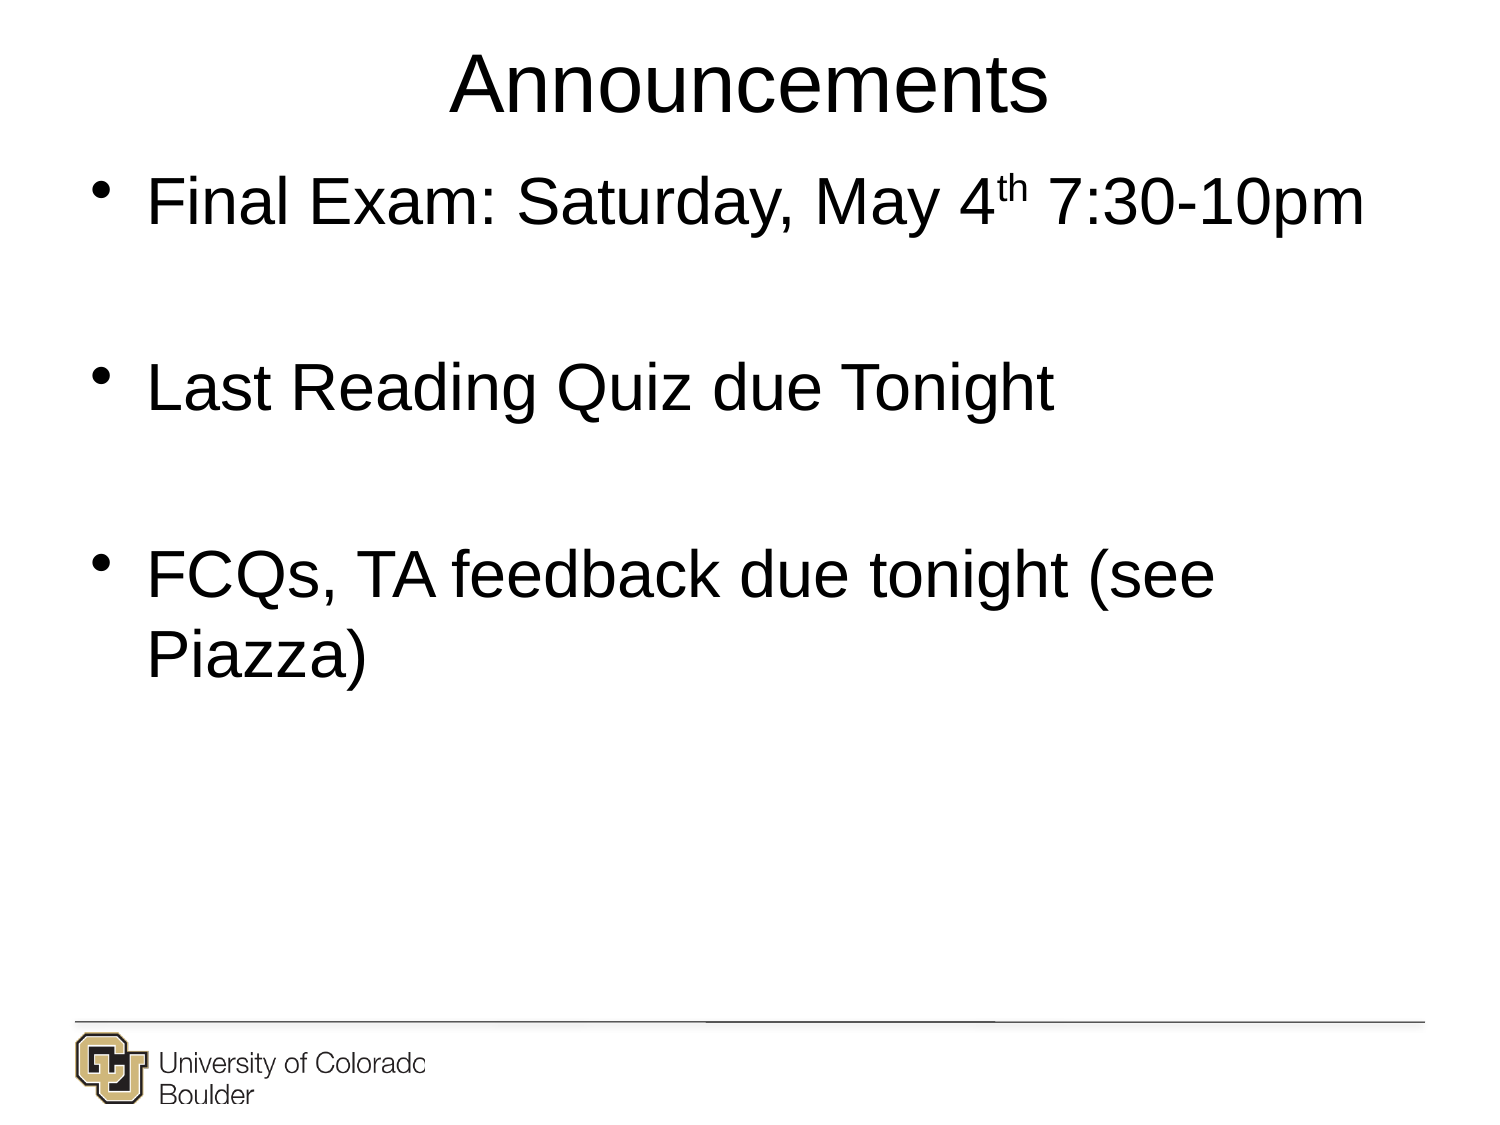

# Announcements
Final Exam: Saturday, May 4th 7:30-10pm
Last Reading Quiz due Tonight
FCQs, TA feedback due tonight (see Piazza)